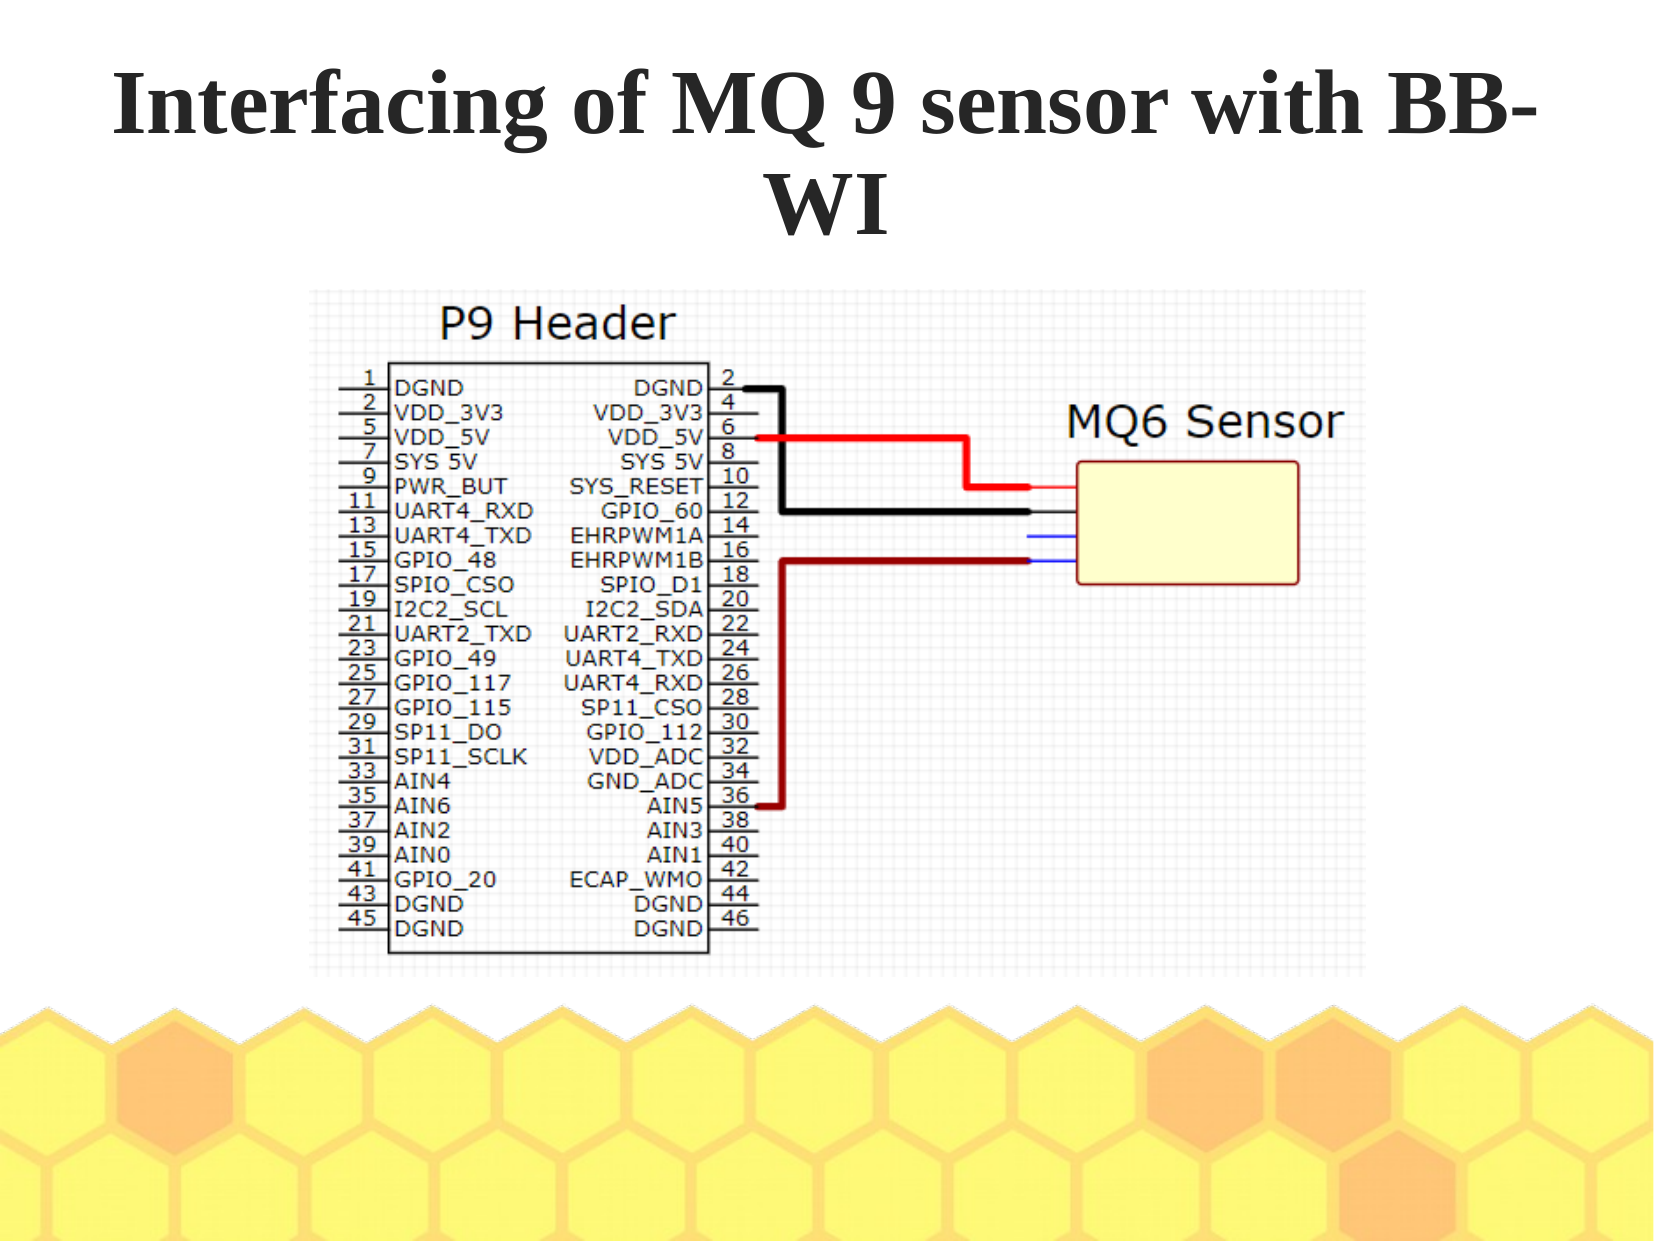

# Interfacing of MQ 9 sensor with BB-WI